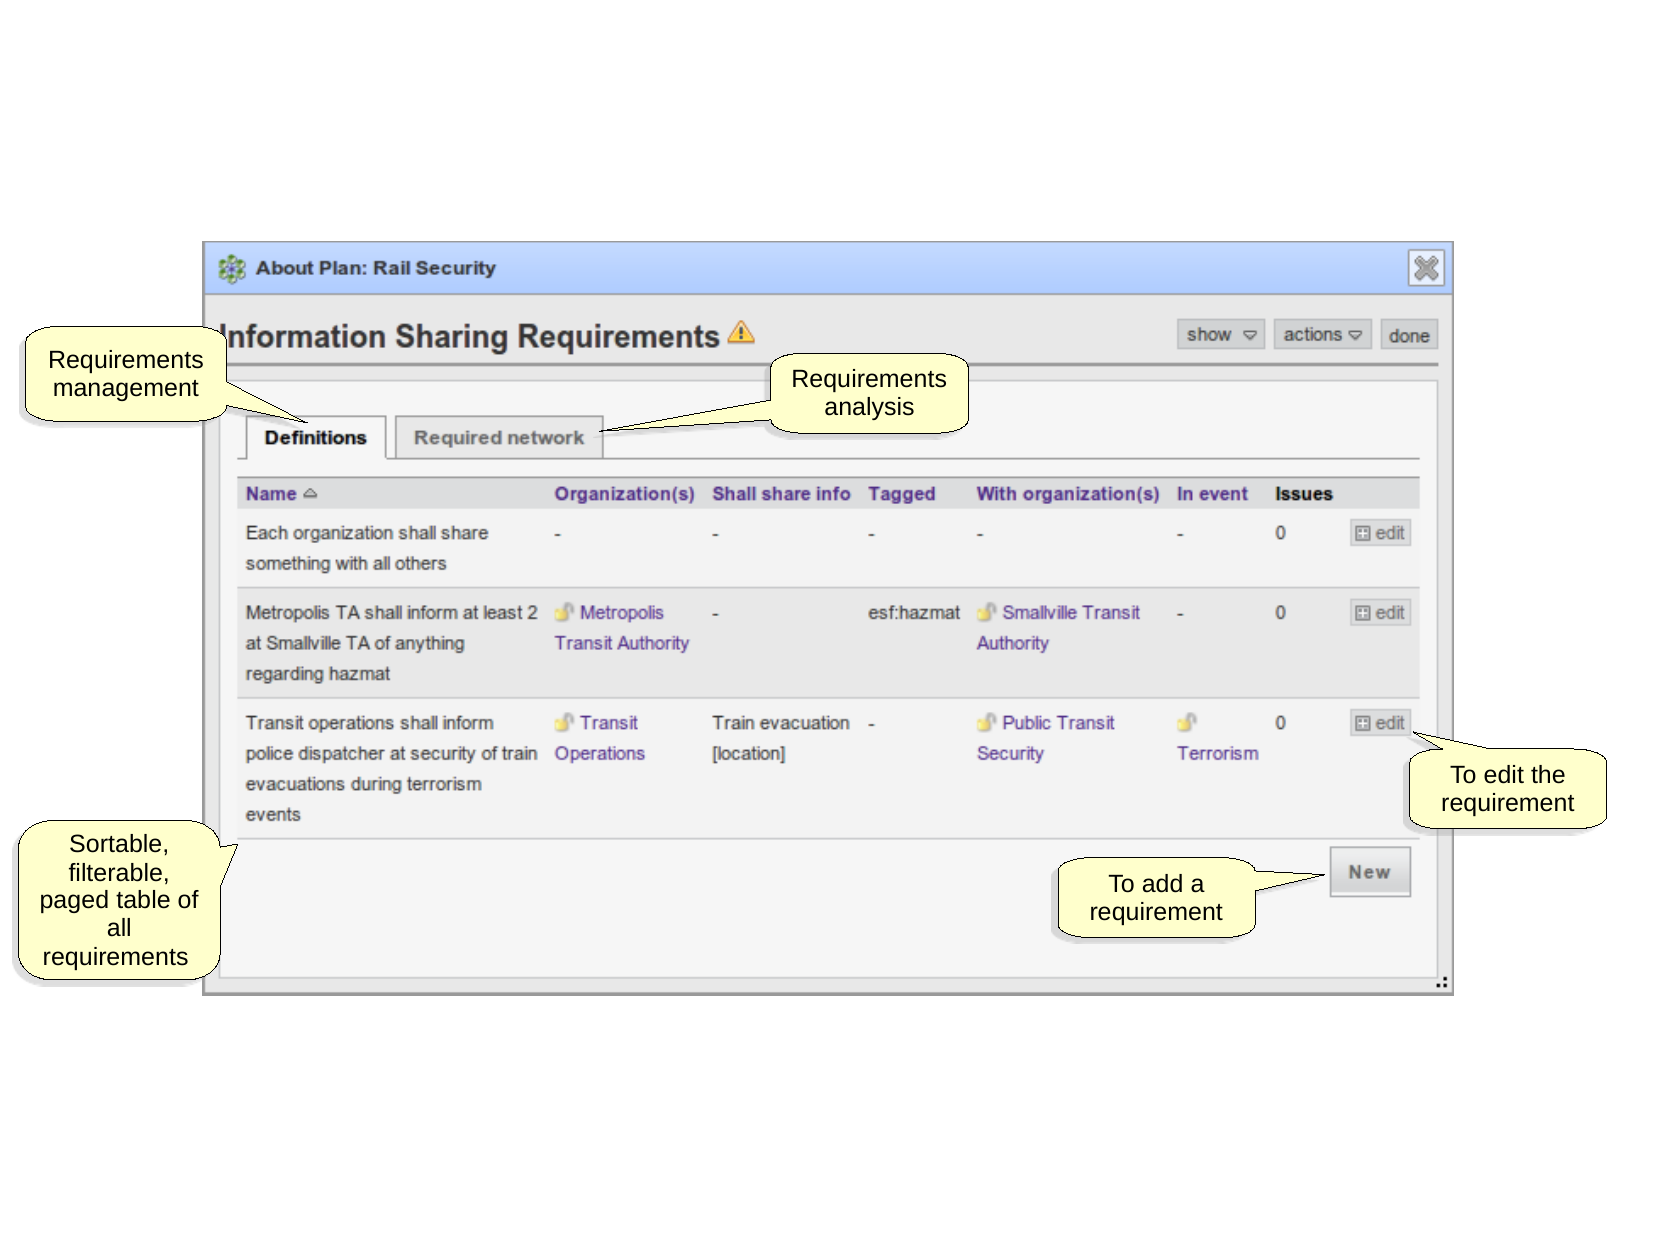

Requirements management
Requirements analysis
To edit the requirement
Sortable, filterable, paged table of all requirements
To add a requirement